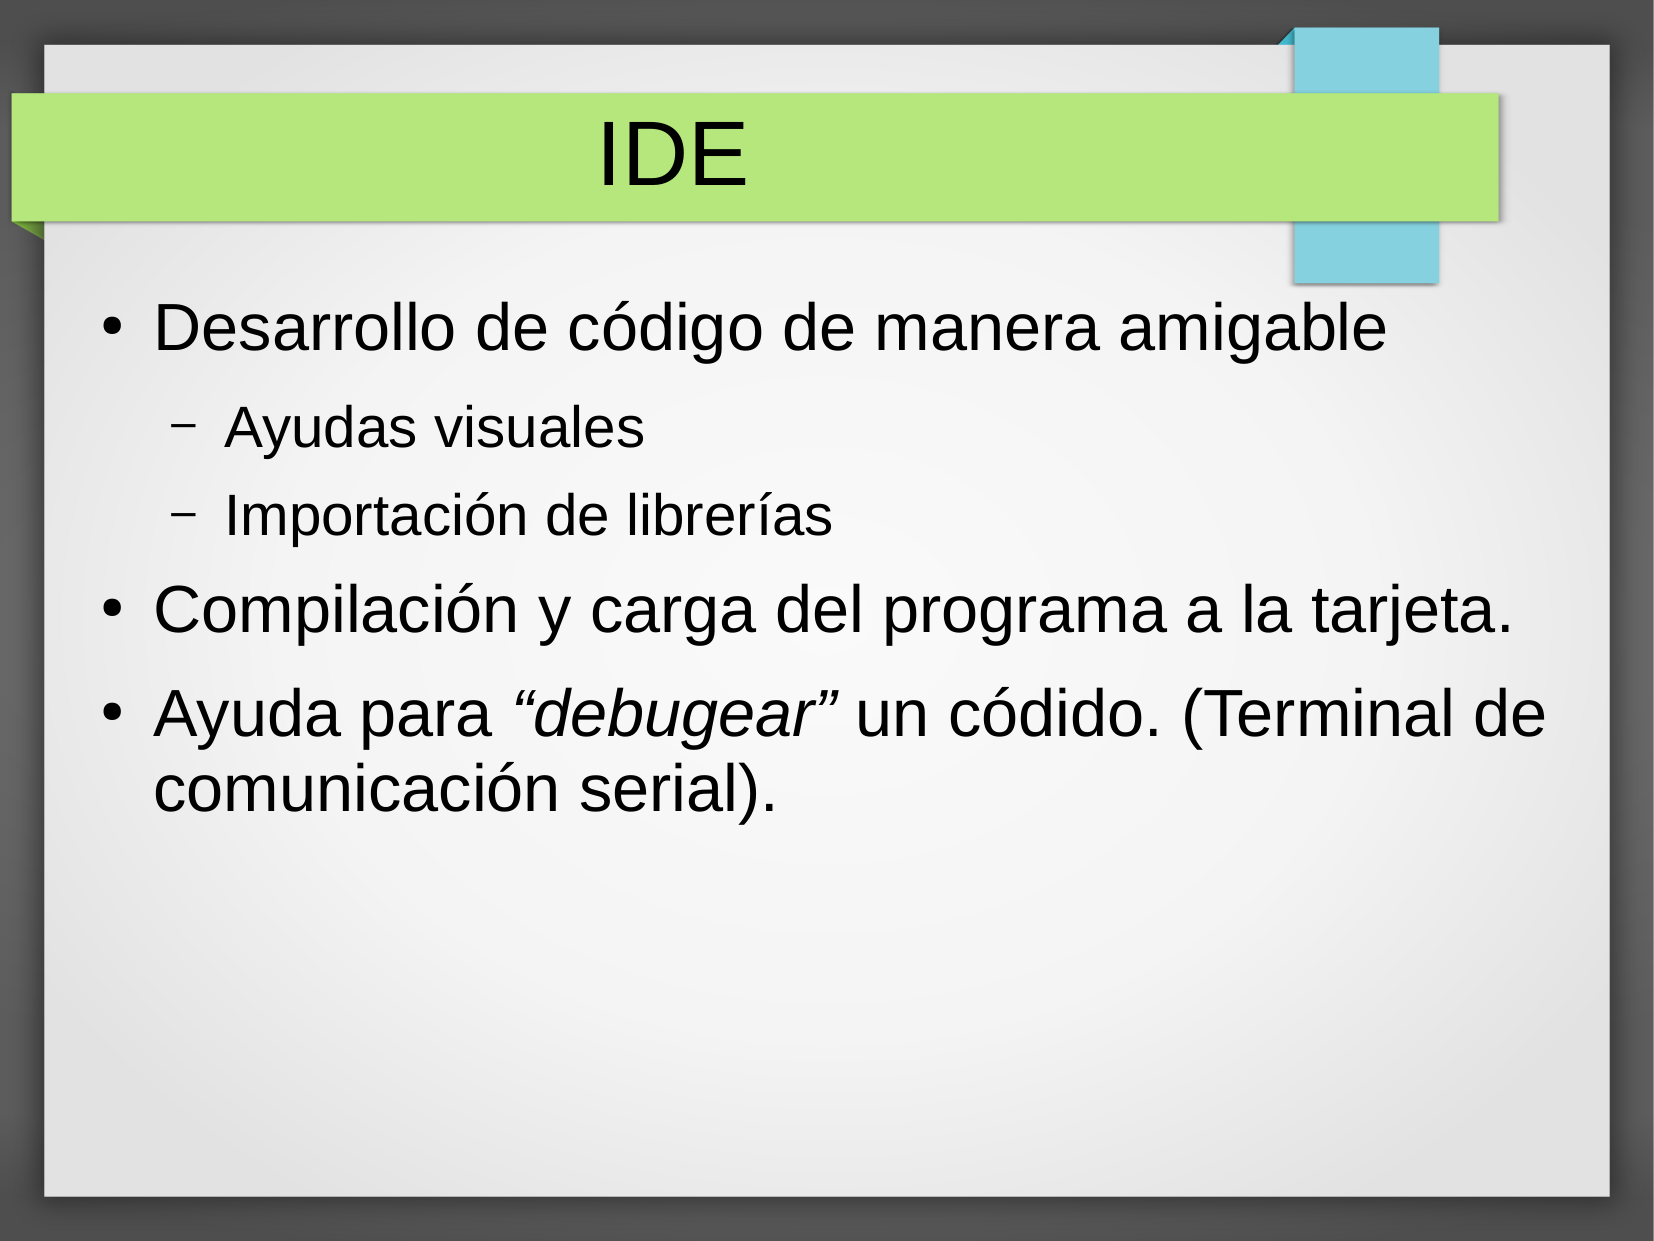

# IDE
Desarrollo de código de manera amigable
Ayudas visuales
Importación de librerías
Compilación y carga del programa a la tarjeta.
Ayuda para “debugear” un códido. (Terminal de comunicación serial).